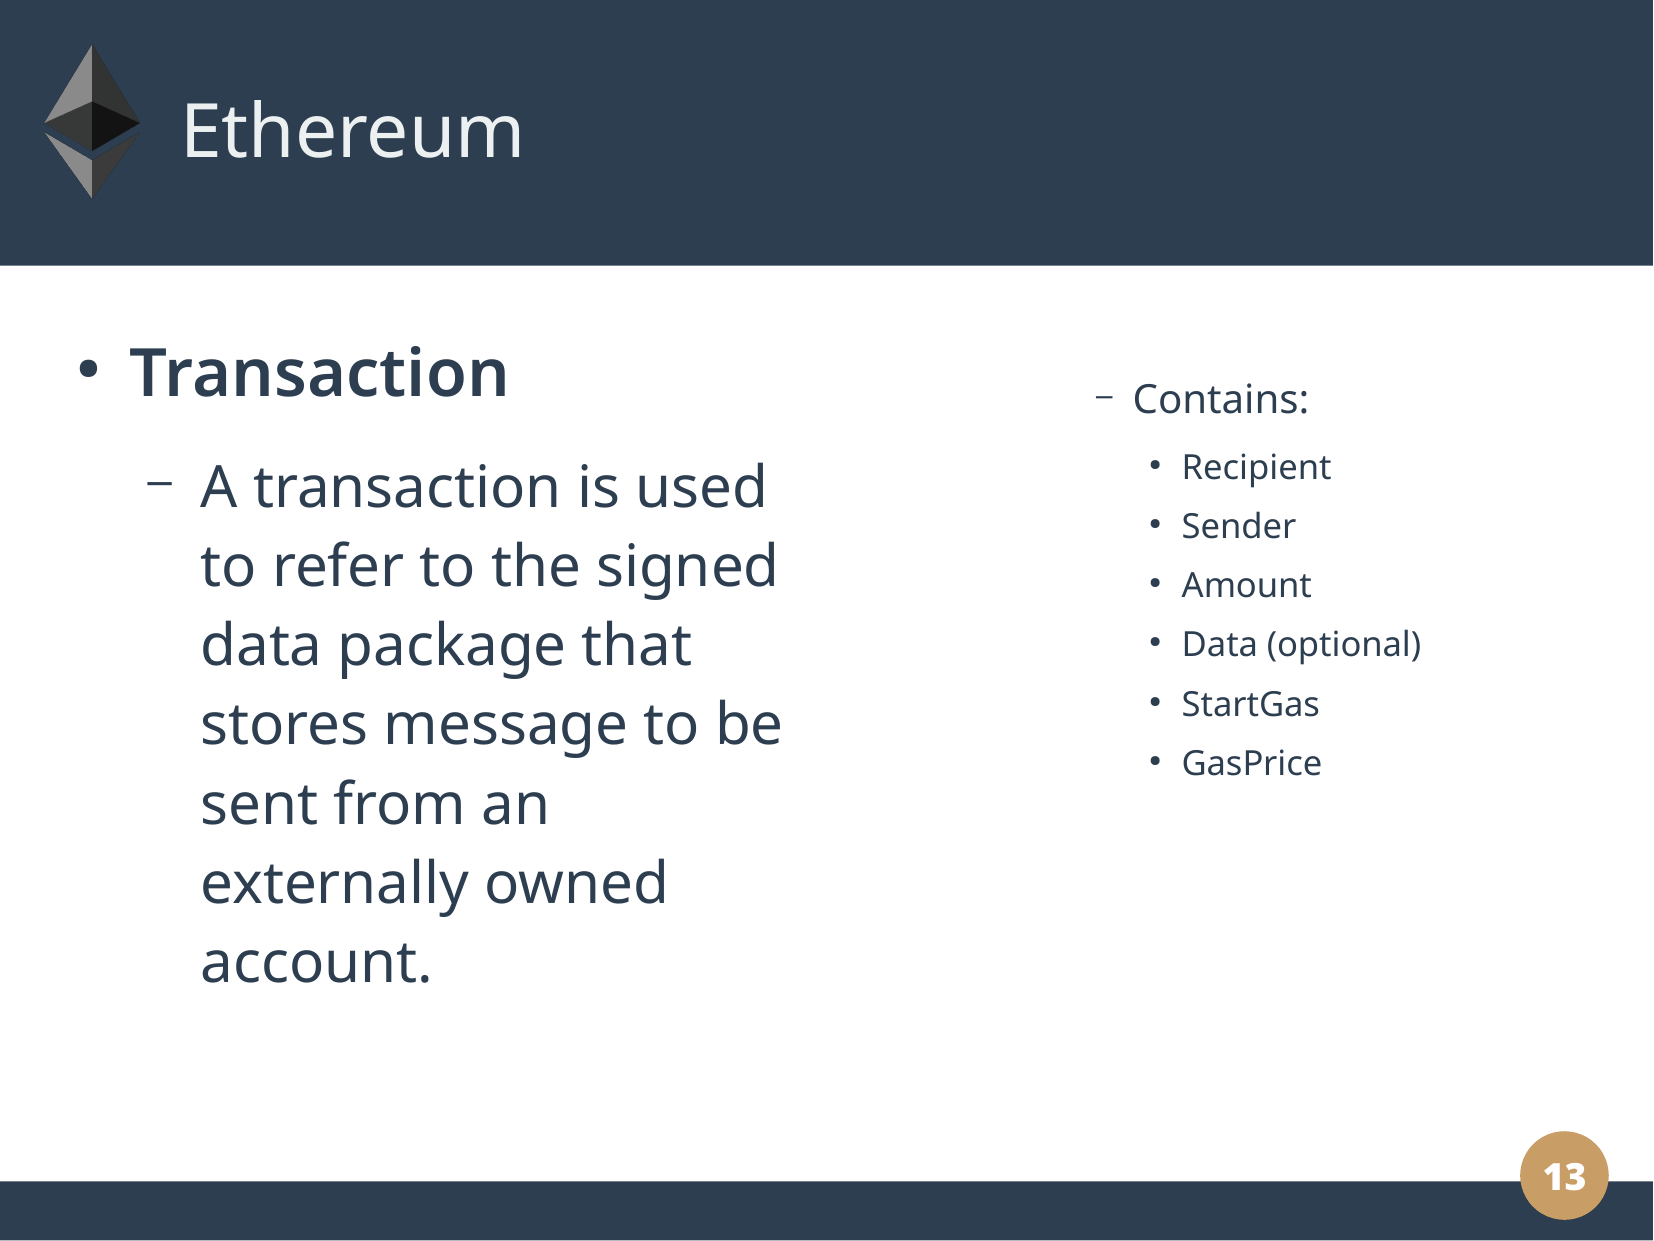

# Ethereum
Contains:
Recipient
Sender
Amount
Data (optional)
StartGas
GasPrice
Transaction
A transaction is used to refer to the signed data package that stores message to be sent from an externally owned account.
13